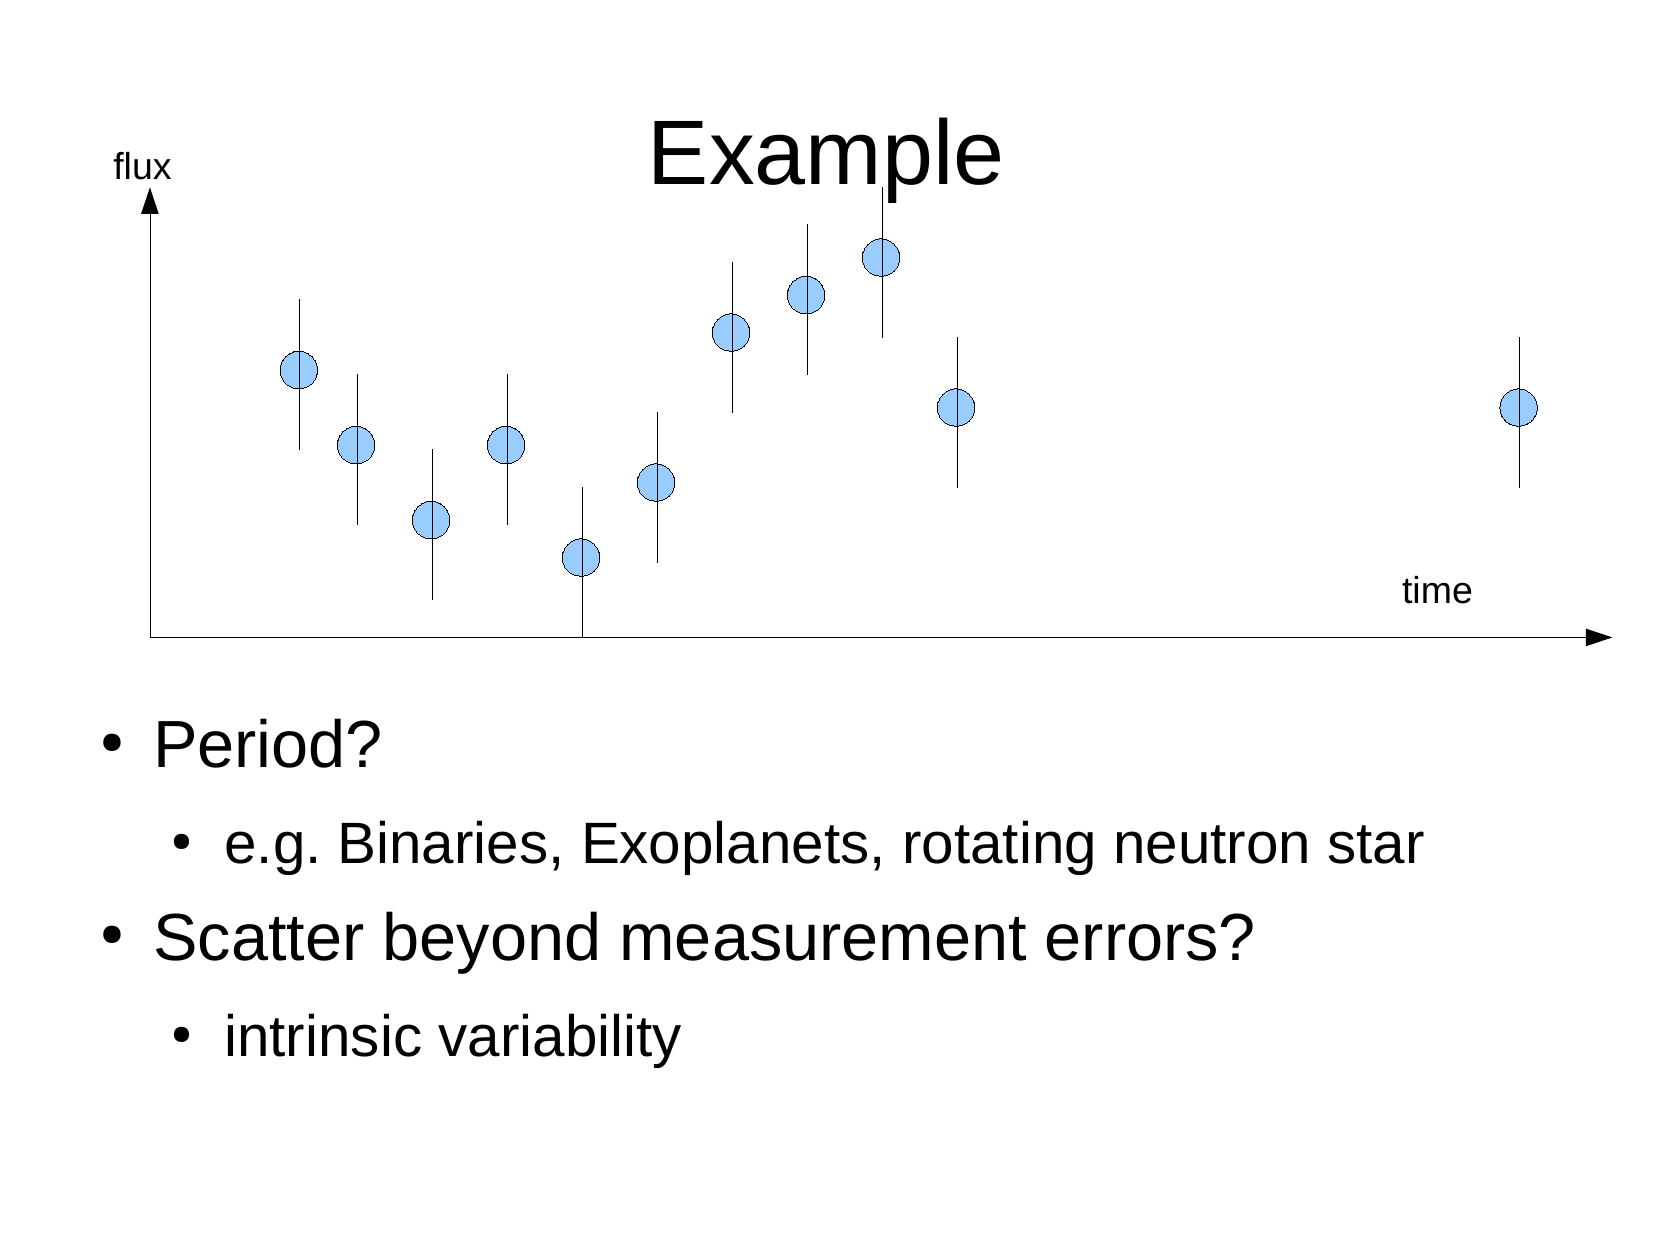

# Example
flux
Period?
e.g. Binaries, Exoplanets, rotating neutron star
Scatter beyond measurement errors?
intrinsic variability
time